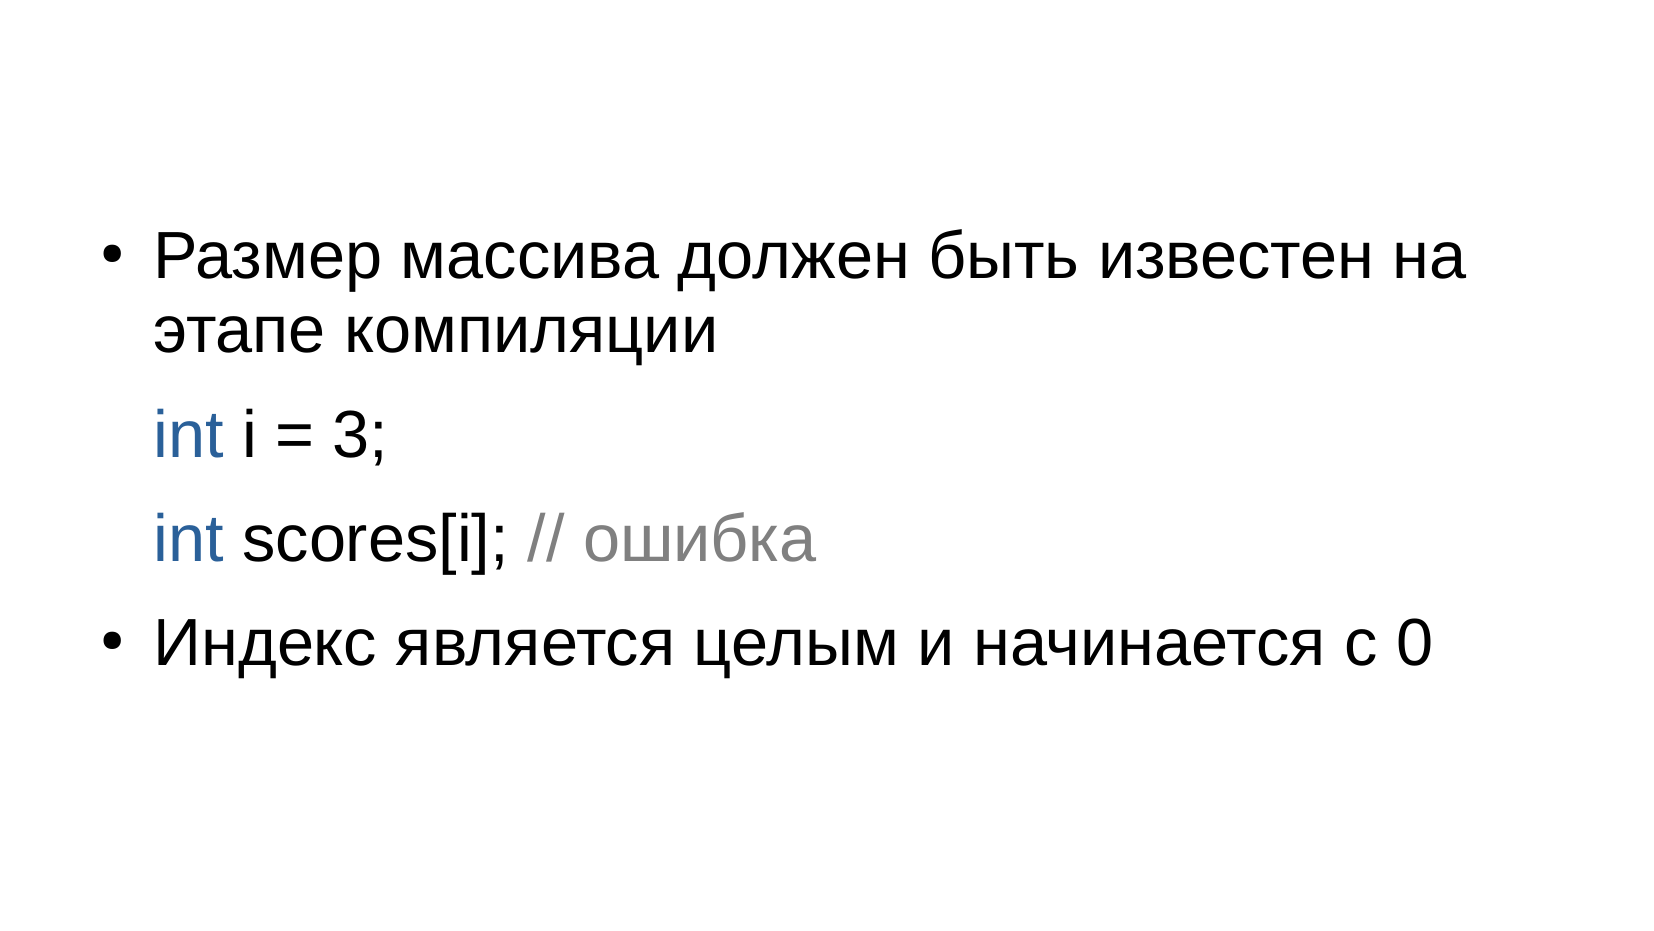

#
Размер массива должен быть известен на этапе компиляции
int i = 3;
int scores[i]; // ошибка
Индекс является целым и начинается с 0